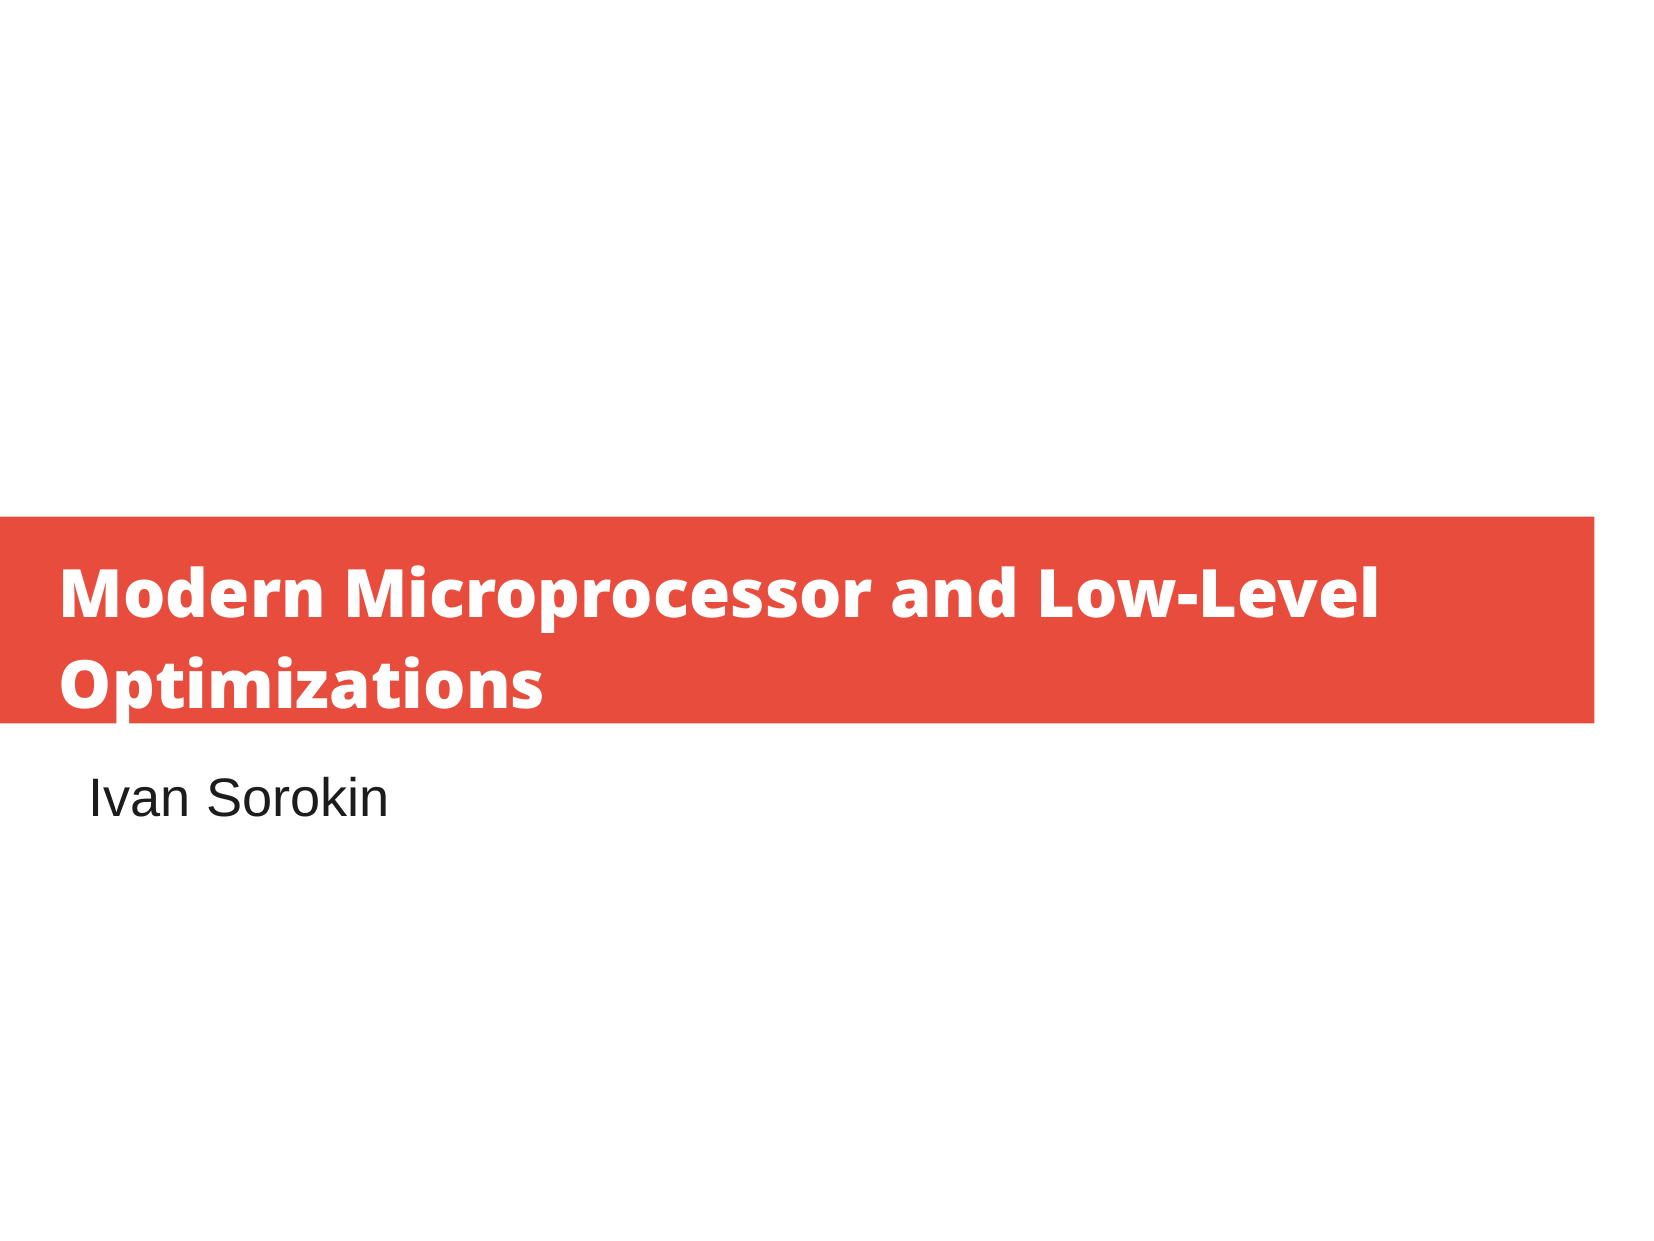

# Modern Microprocessor and Low-Level Optimizations
Ivan Sorokin